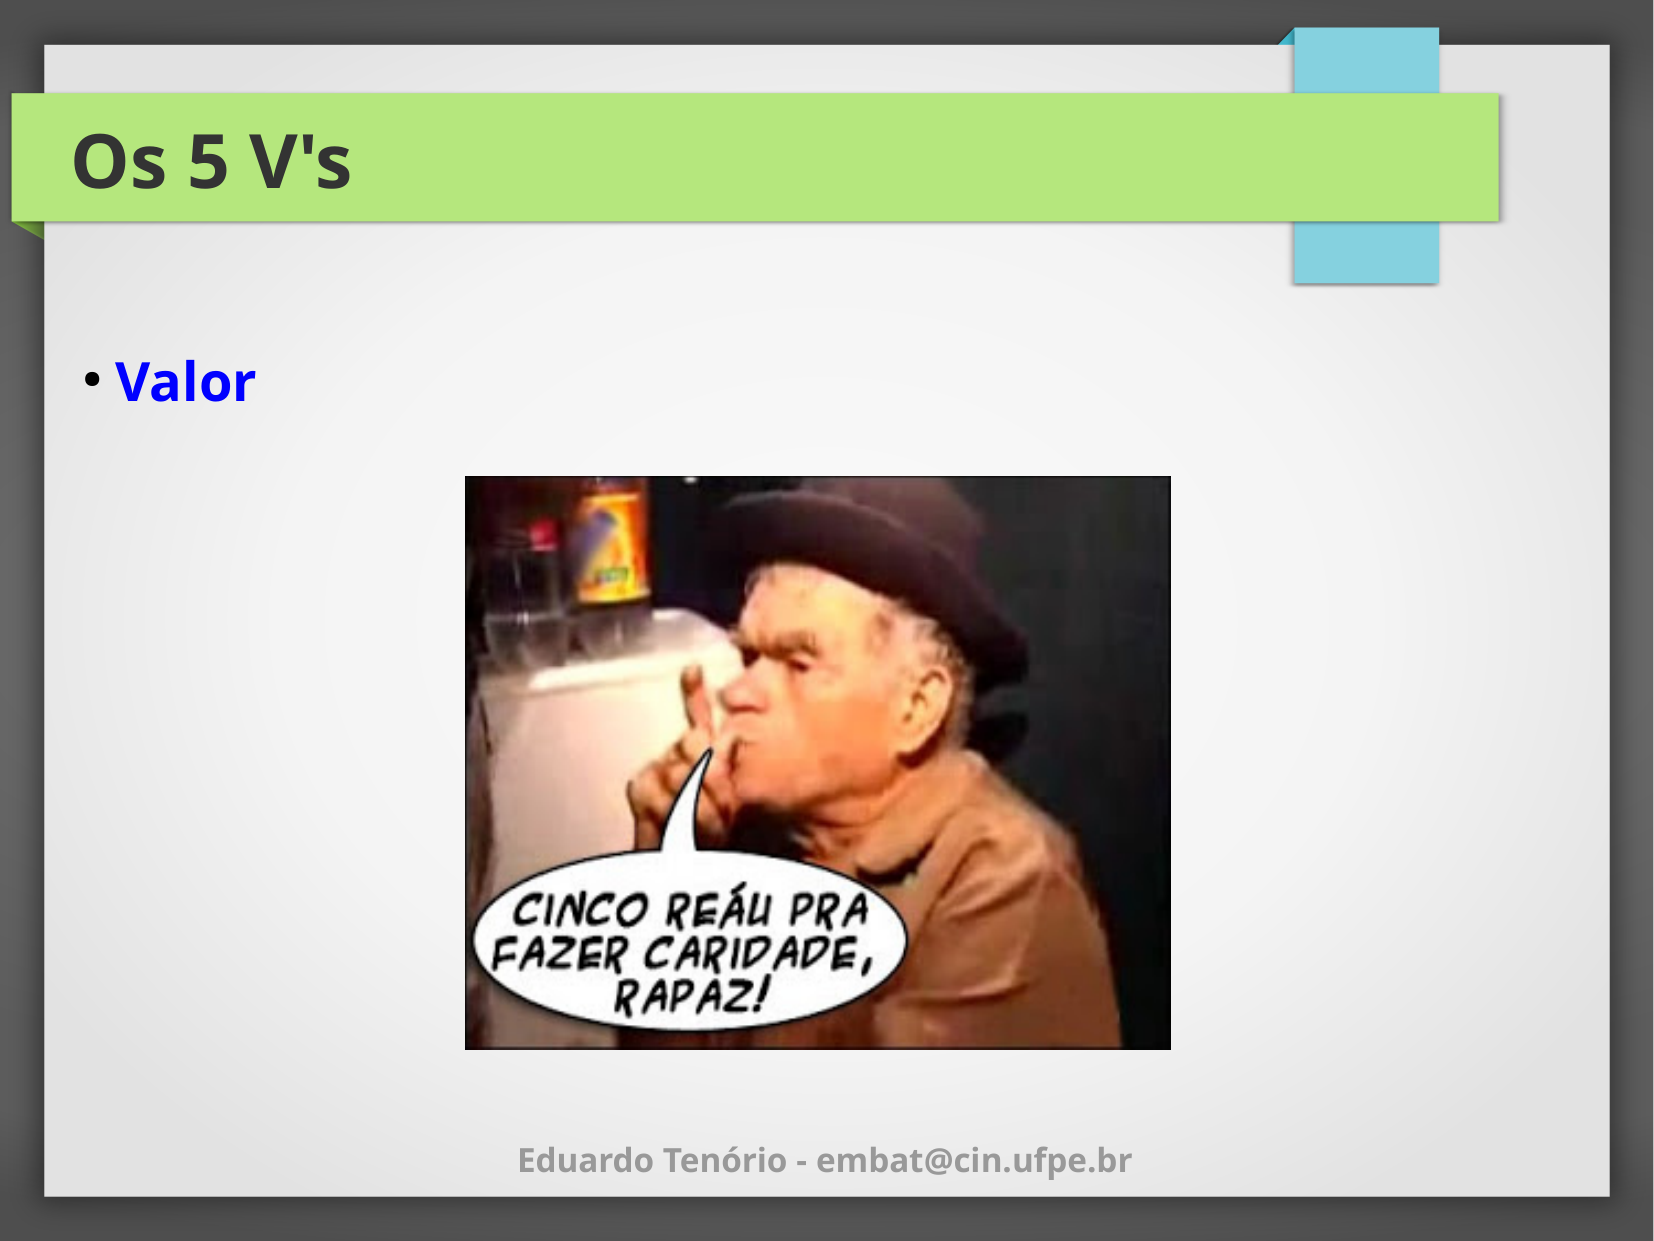

# Os 5 V's
 Valor
Eduardo Tenório - embat@cin.ufpe.br